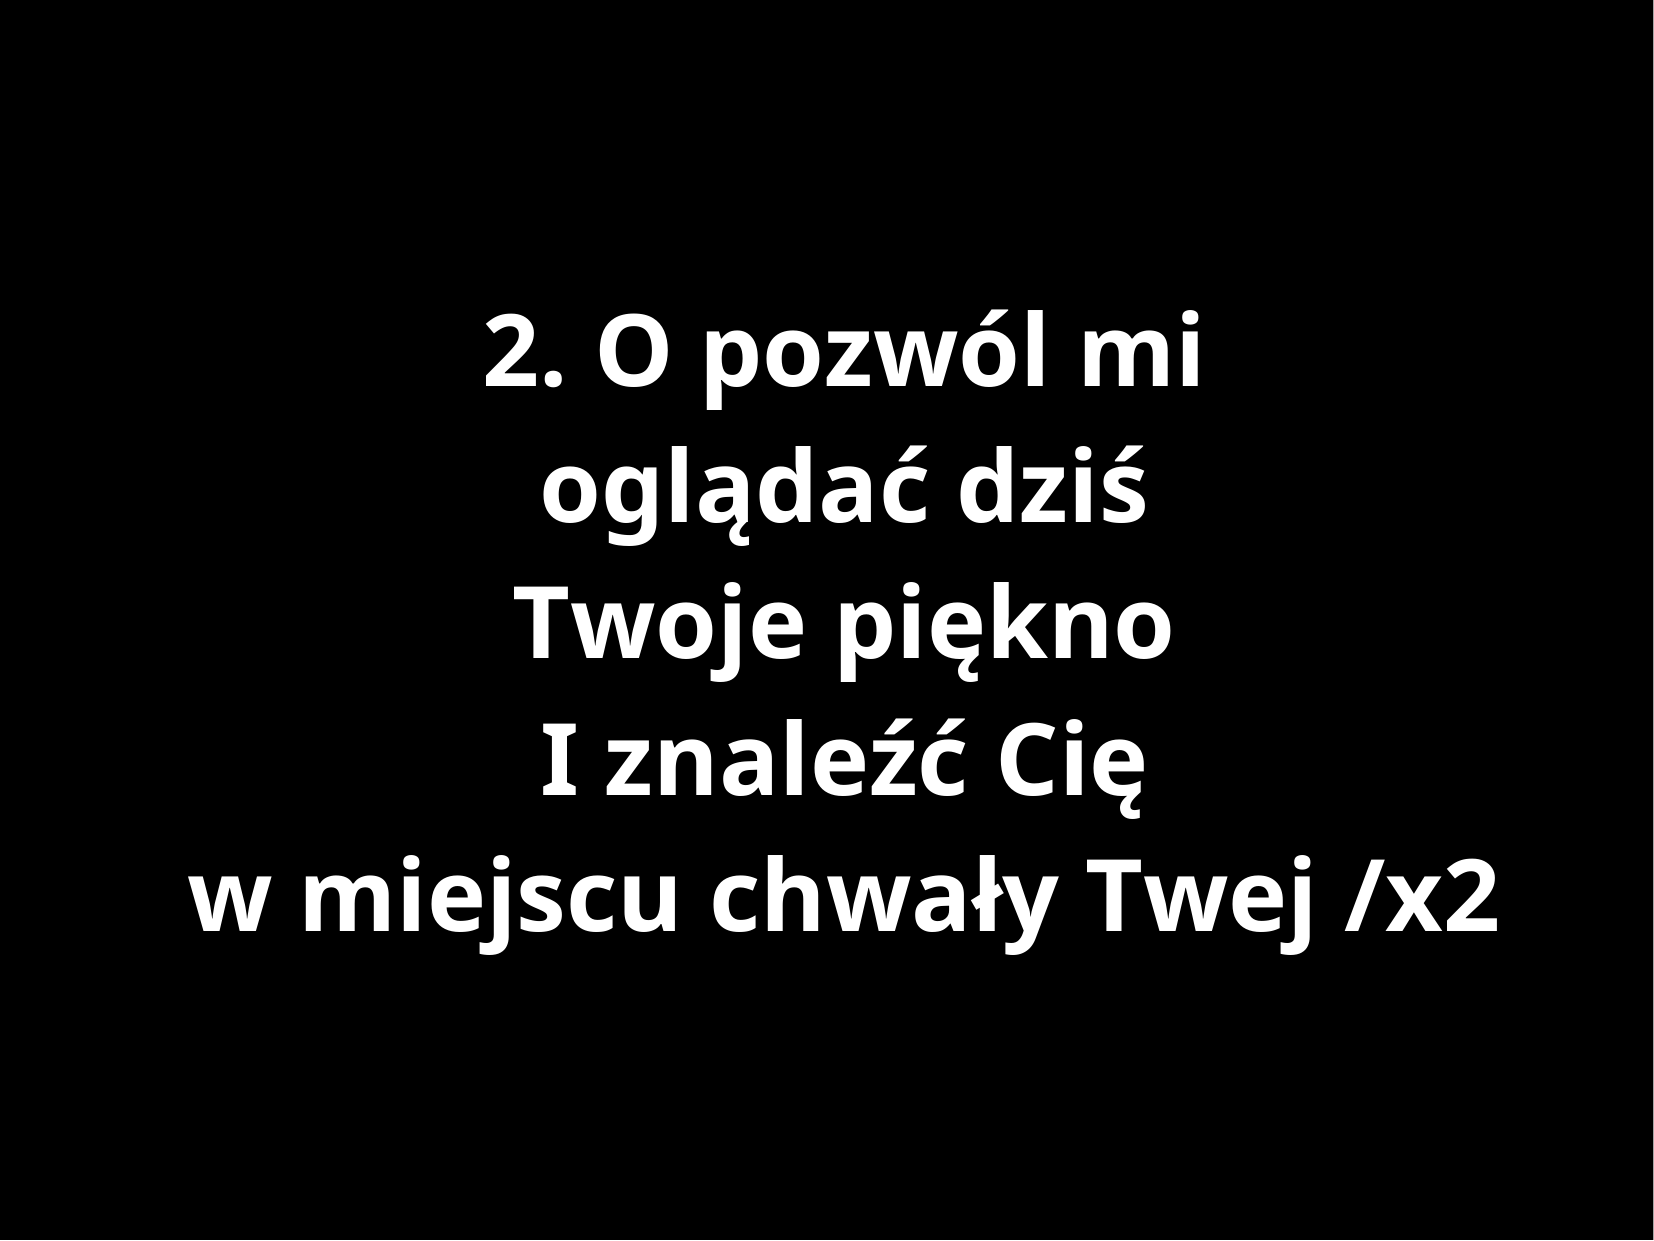

# 2. O pozwól mi
oglądać dziś
Twoje piękno
I znaleźć Cię
w miejscu chwały Twej /x2